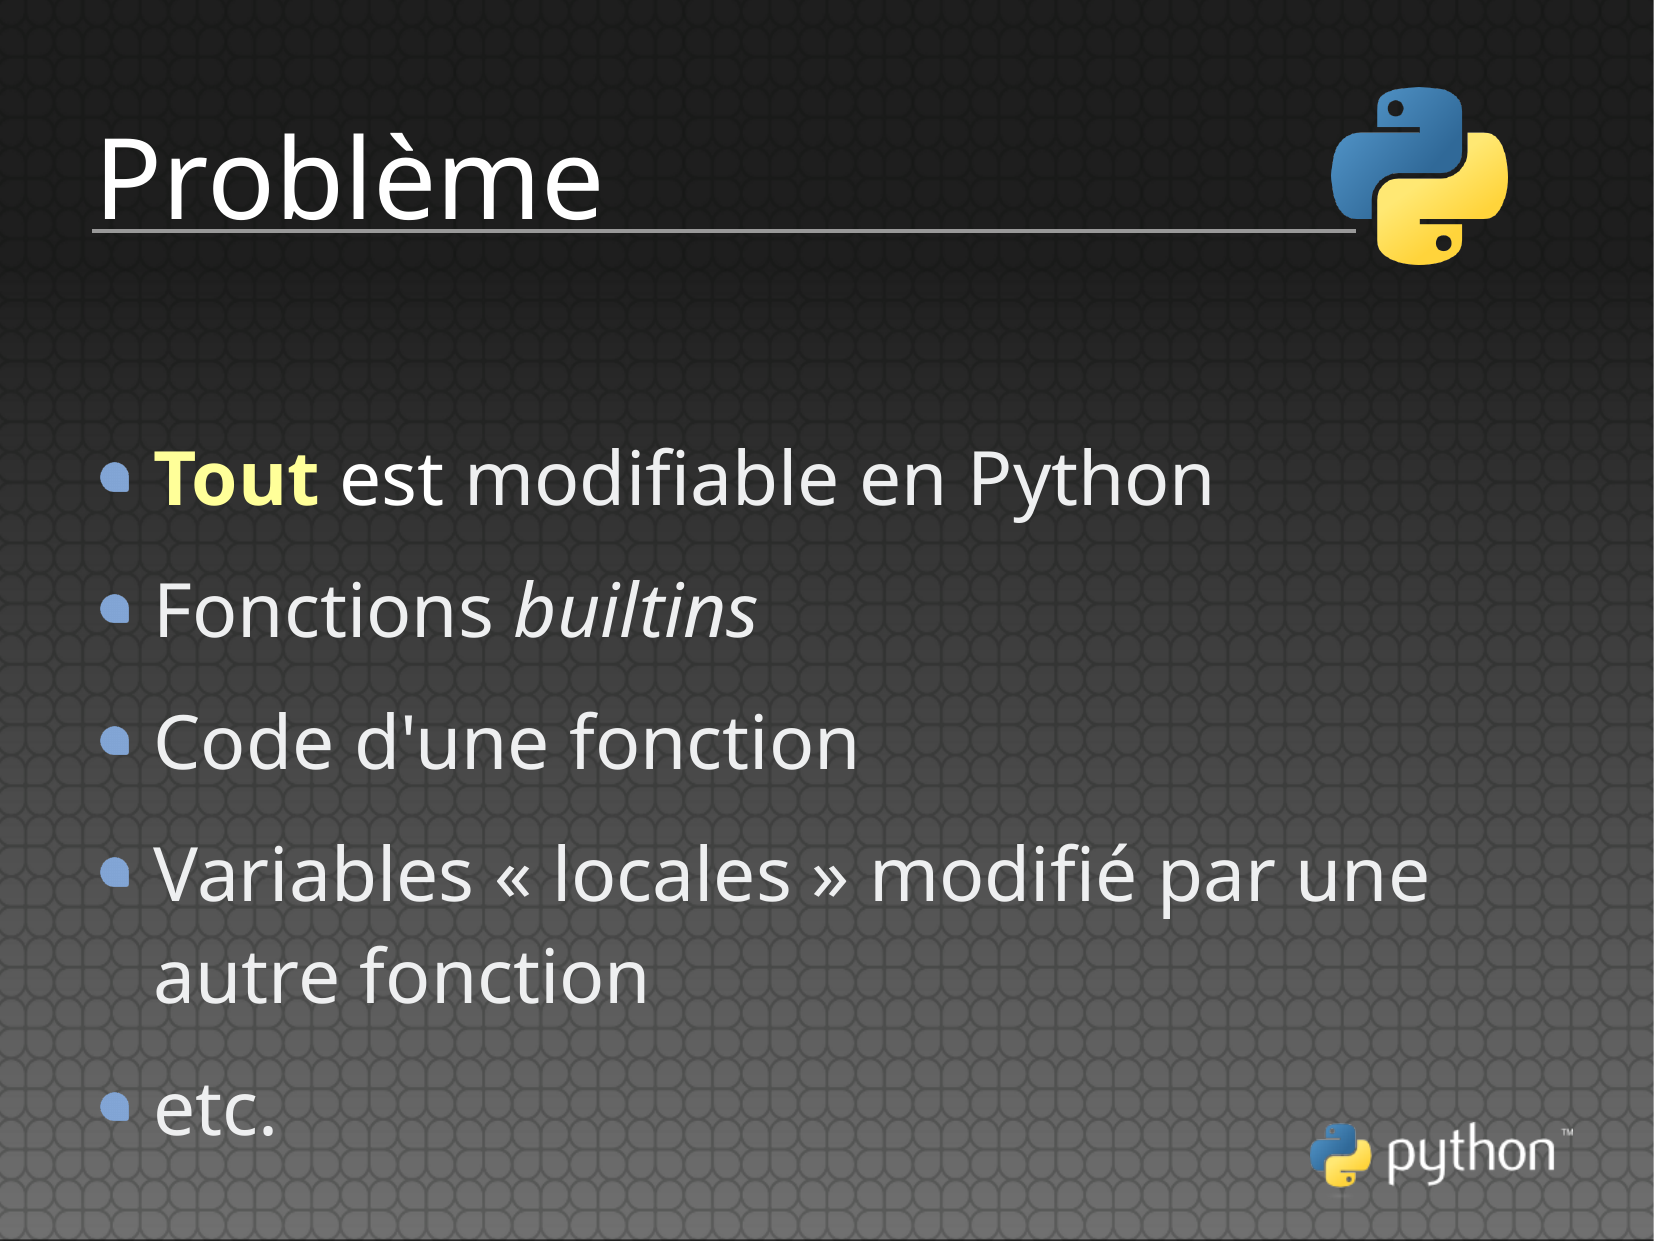

Problème
# Tout est modifiable en Python
Fonctions builtins
Code d'une fonction
Variables « locales » modifié par une autre fonction
etc.